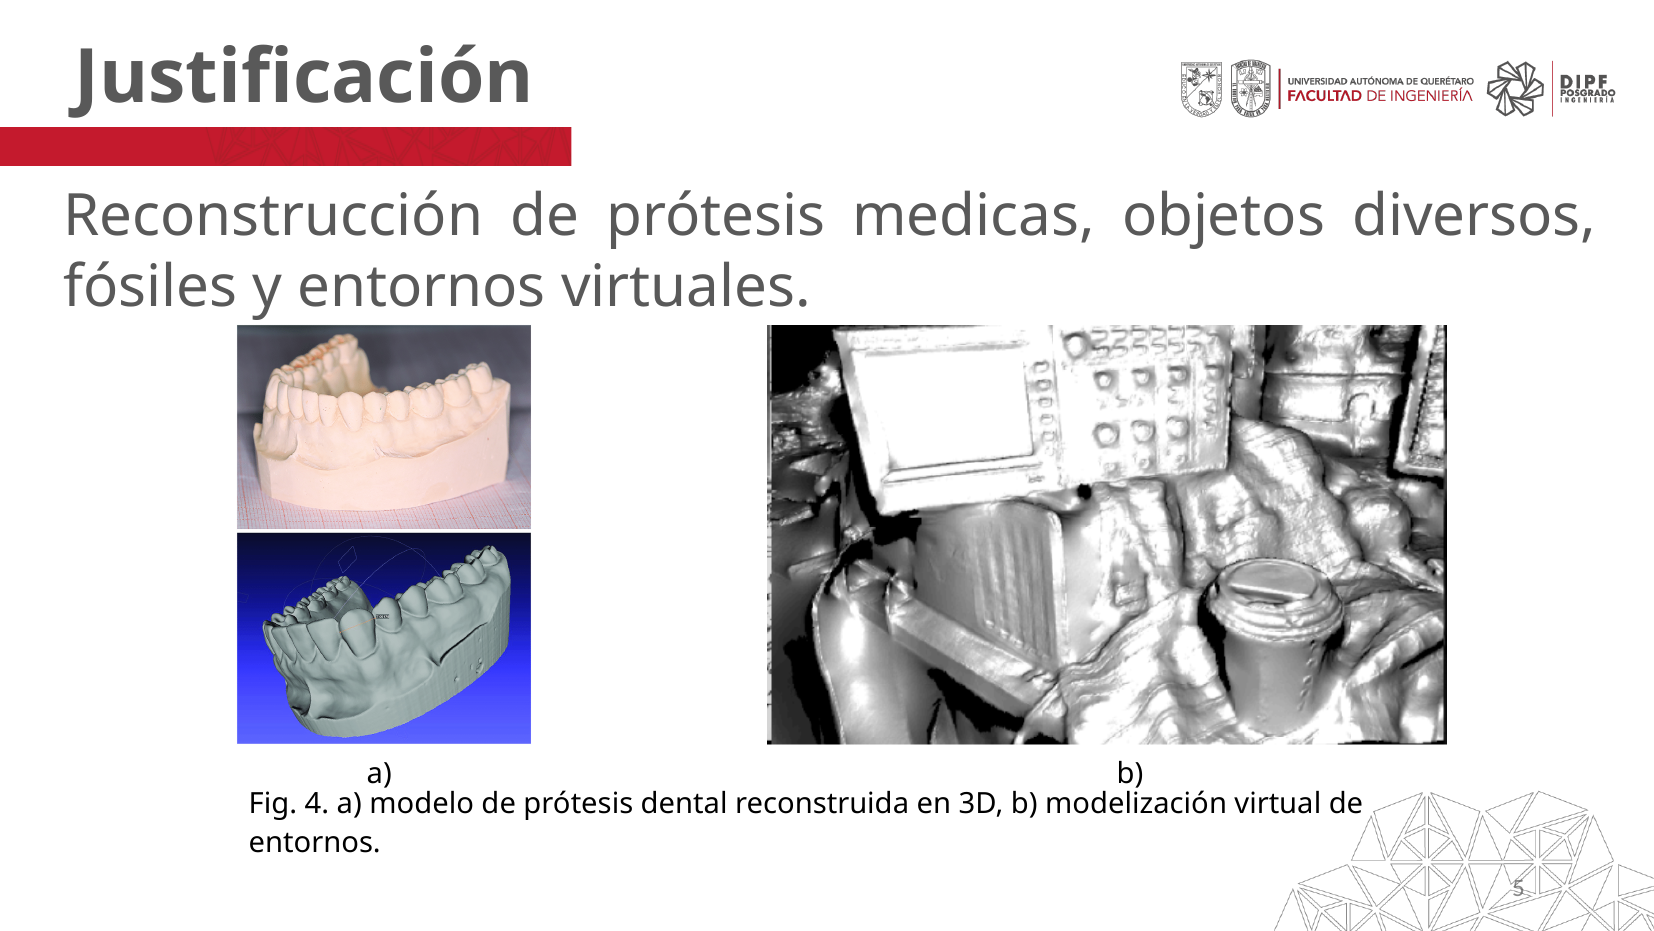

Justificación
Reconstrucción de prótesis medicas, objetos diversos, fósiles y entornos virtuales.
a)
b)
Fig. 4. a) modelo de prótesis dental reconstruida en 3D, b) modelización virtual de entornos.
5